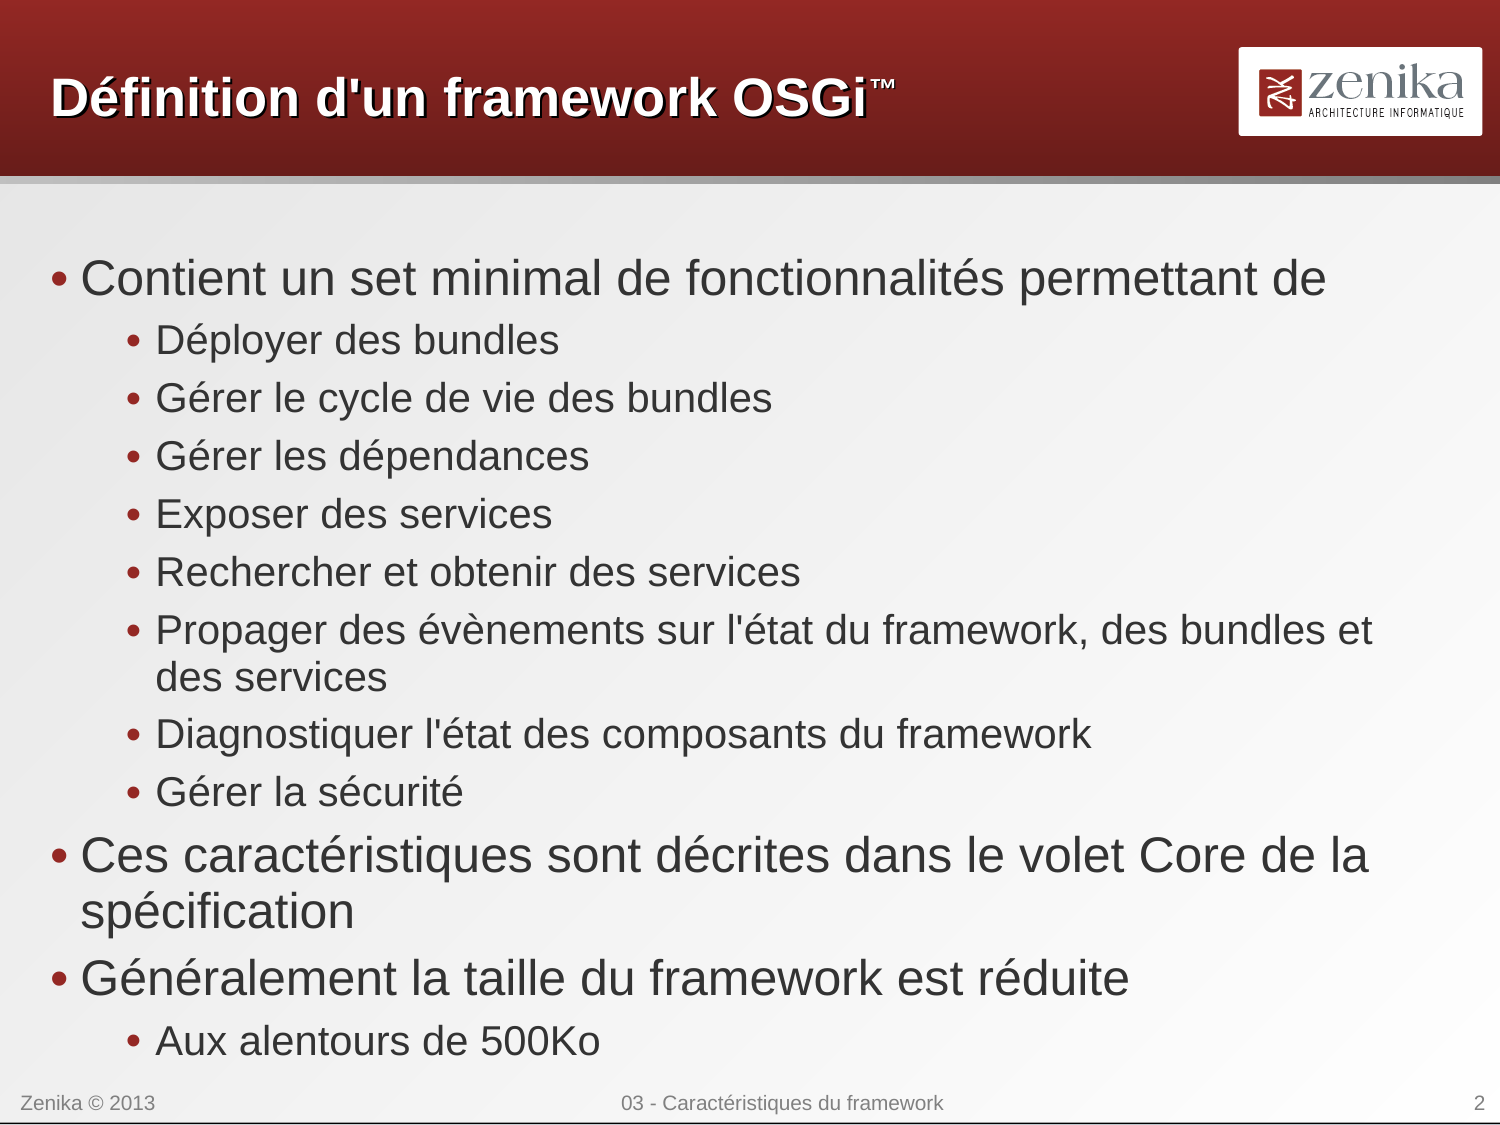

# Définition d'un framework OSGi™
Contient un set minimal de fonctionnalités permettant de
Déployer des bundles
Gérer le cycle de vie des bundles
Gérer les dépendances
Exposer des services
Rechercher et obtenir des services
Propager des évènements sur l'état du framework, des bundles et des services
Diagnostiquer l'état des composants du framework
Gérer la sécurité
Ces caractéristiques sont décrites dans le volet Core de la spécification
Généralement la taille du framework est réduite
Aux alentours de 500Ko